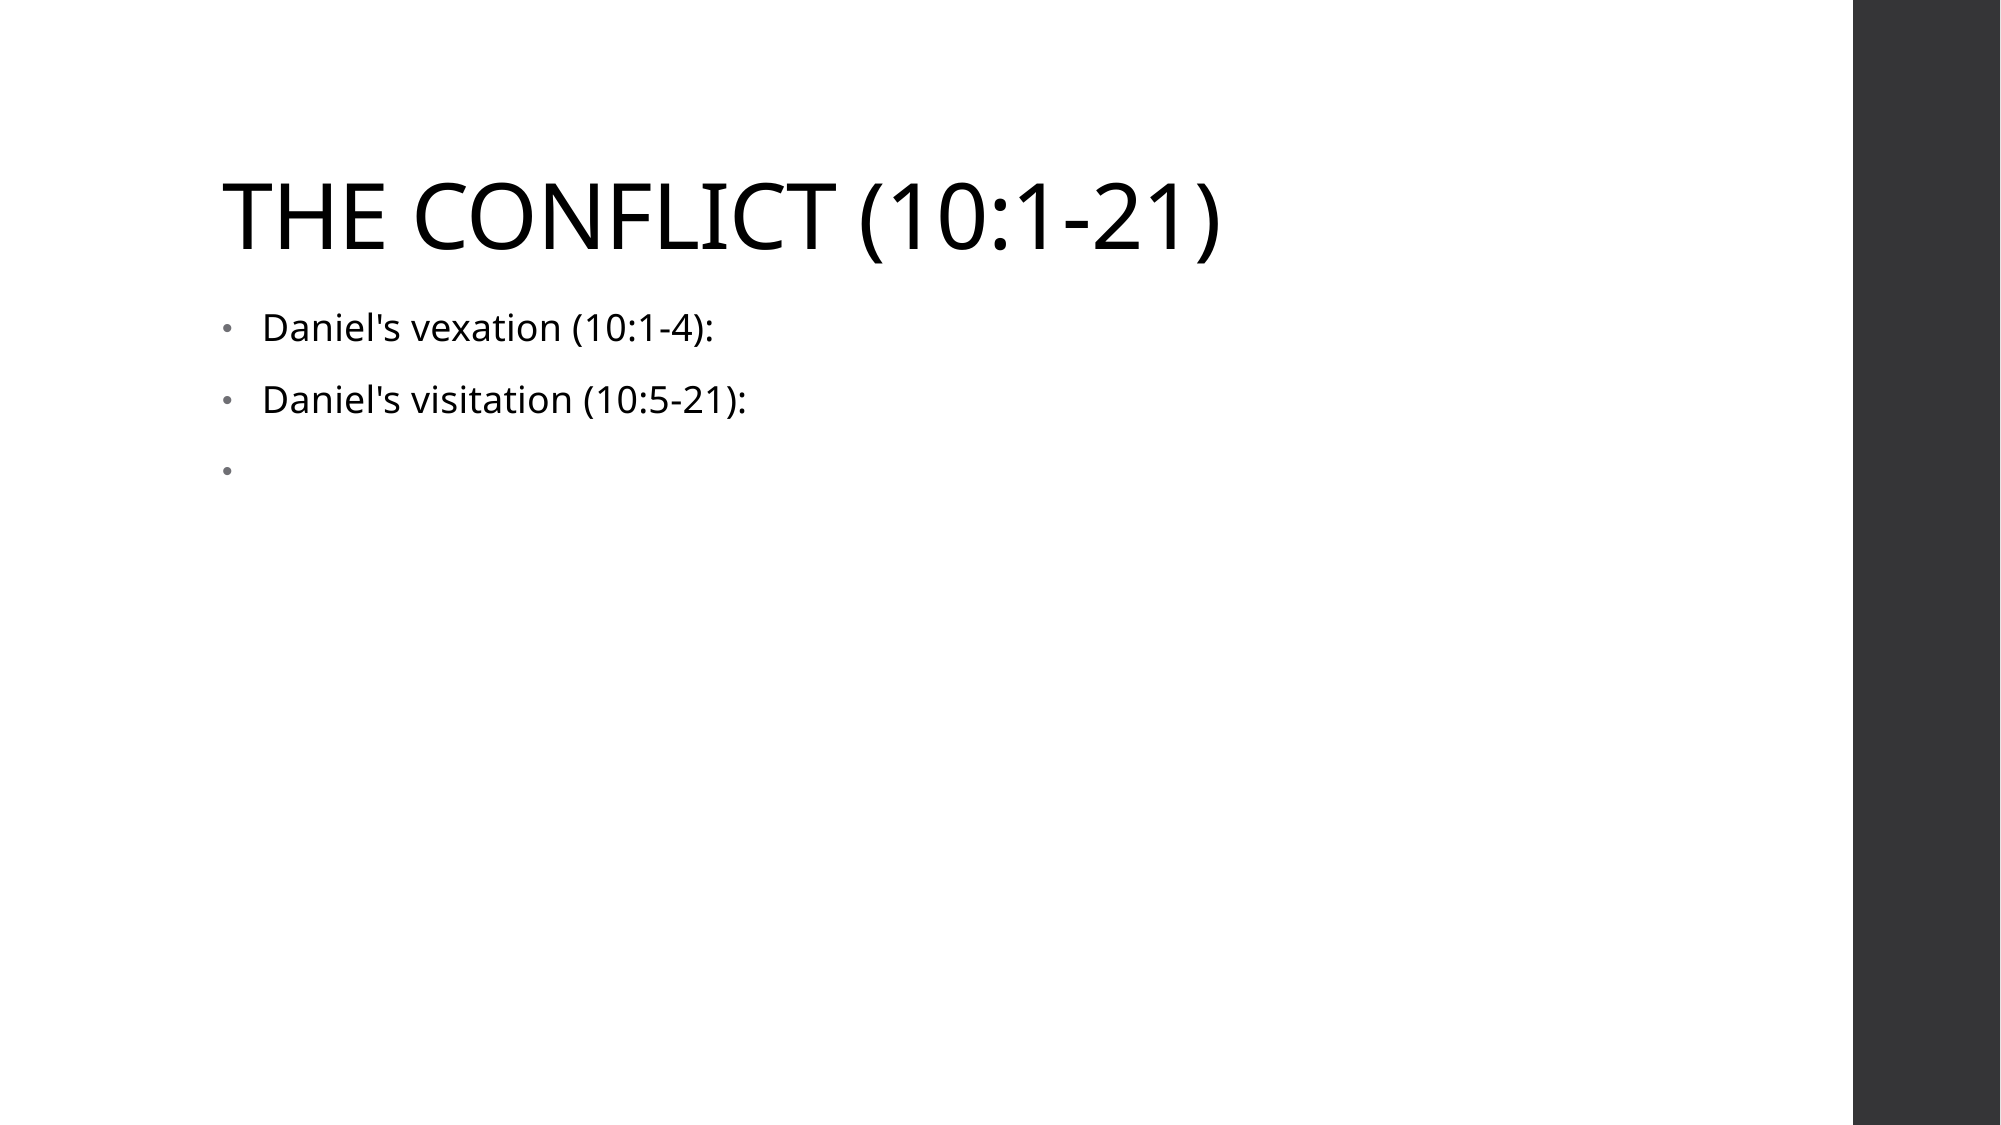

# THE CONFLICT (10:1-21)
 Daniel's vexation (10:1-4):
 Daniel's visitation (10:5-21):